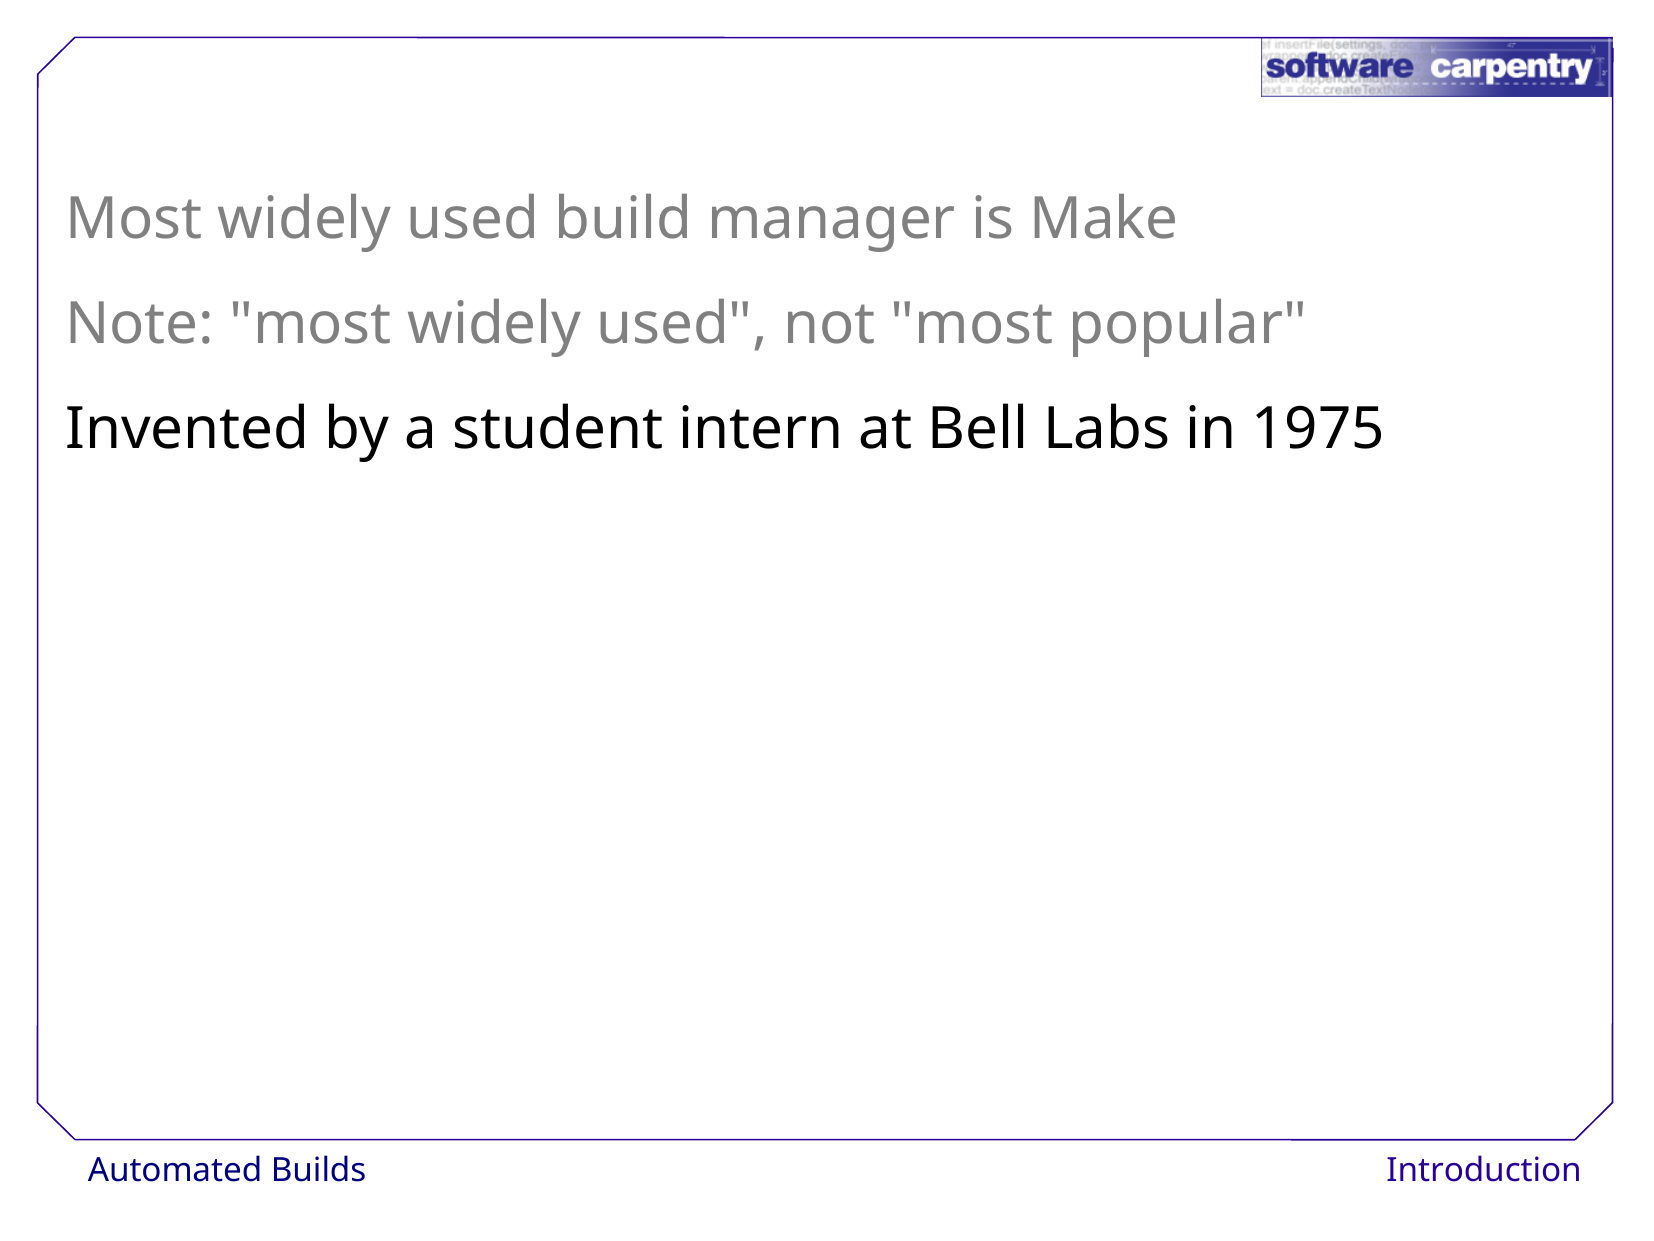

Most widely used build manager is Make
Note: "most widely used", not "most popular"
Invented by a student intern at Bell Labs in 1975